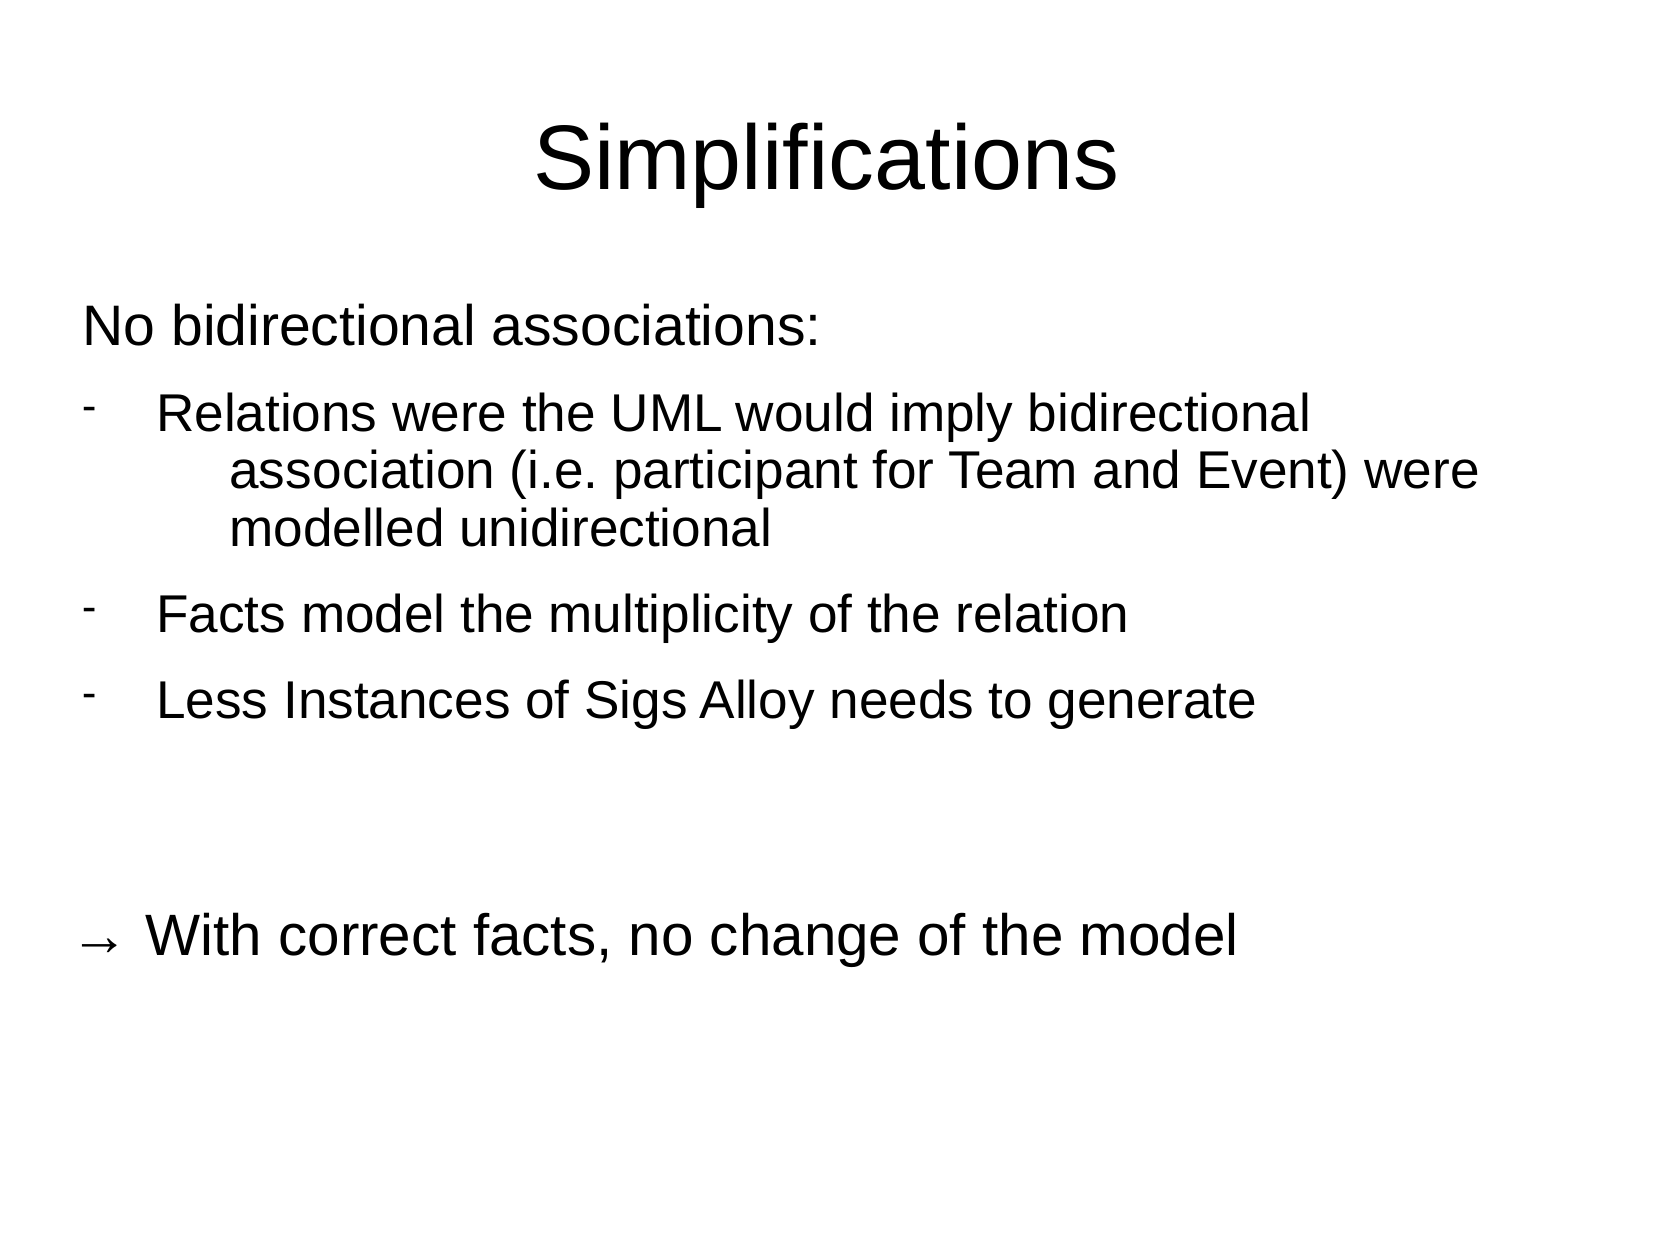

# Simplifications
No bidirectional associations:
Relations were the UML would imply bidirectional association (i.e. participant for Team and Event) were modelled unidirectional
Facts model the multiplicity of the relation
Less Instances of Sigs Alloy needs to generate
→ With correct facts, no change of the model